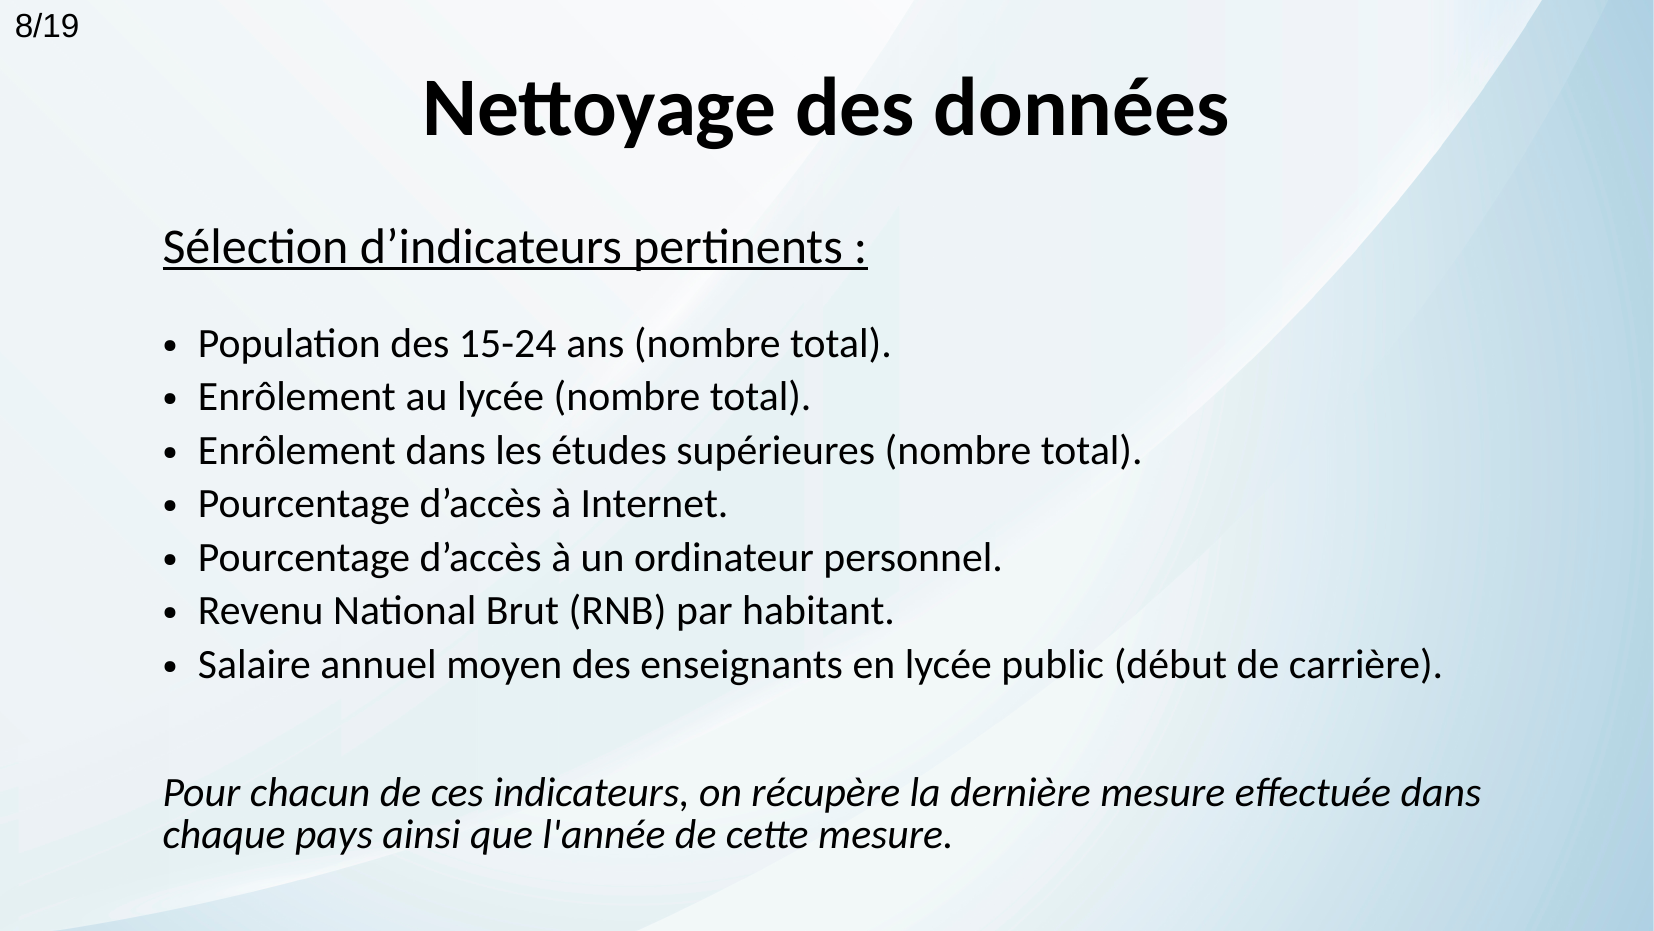

8/19
# Nettoyage des données
Sélection d’indicateurs pertinents :
Population des 15-24 ans (nombre total).
Enrôlement au lycée (nombre total).
Enrôlement dans les études supérieures (nombre total).
Pourcentage d’accès à Internet.
Pourcentage d’accès à un ordinateur personnel.
Revenu National Brut (RNB) par habitant.
Salaire annuel moyen des enseignants en lycée public (début de carrière).
Pour chacun de ces indicateurs, on récupère la dernière mesure effectuée dans chaque pays ainsi que l'année de cette mesure.